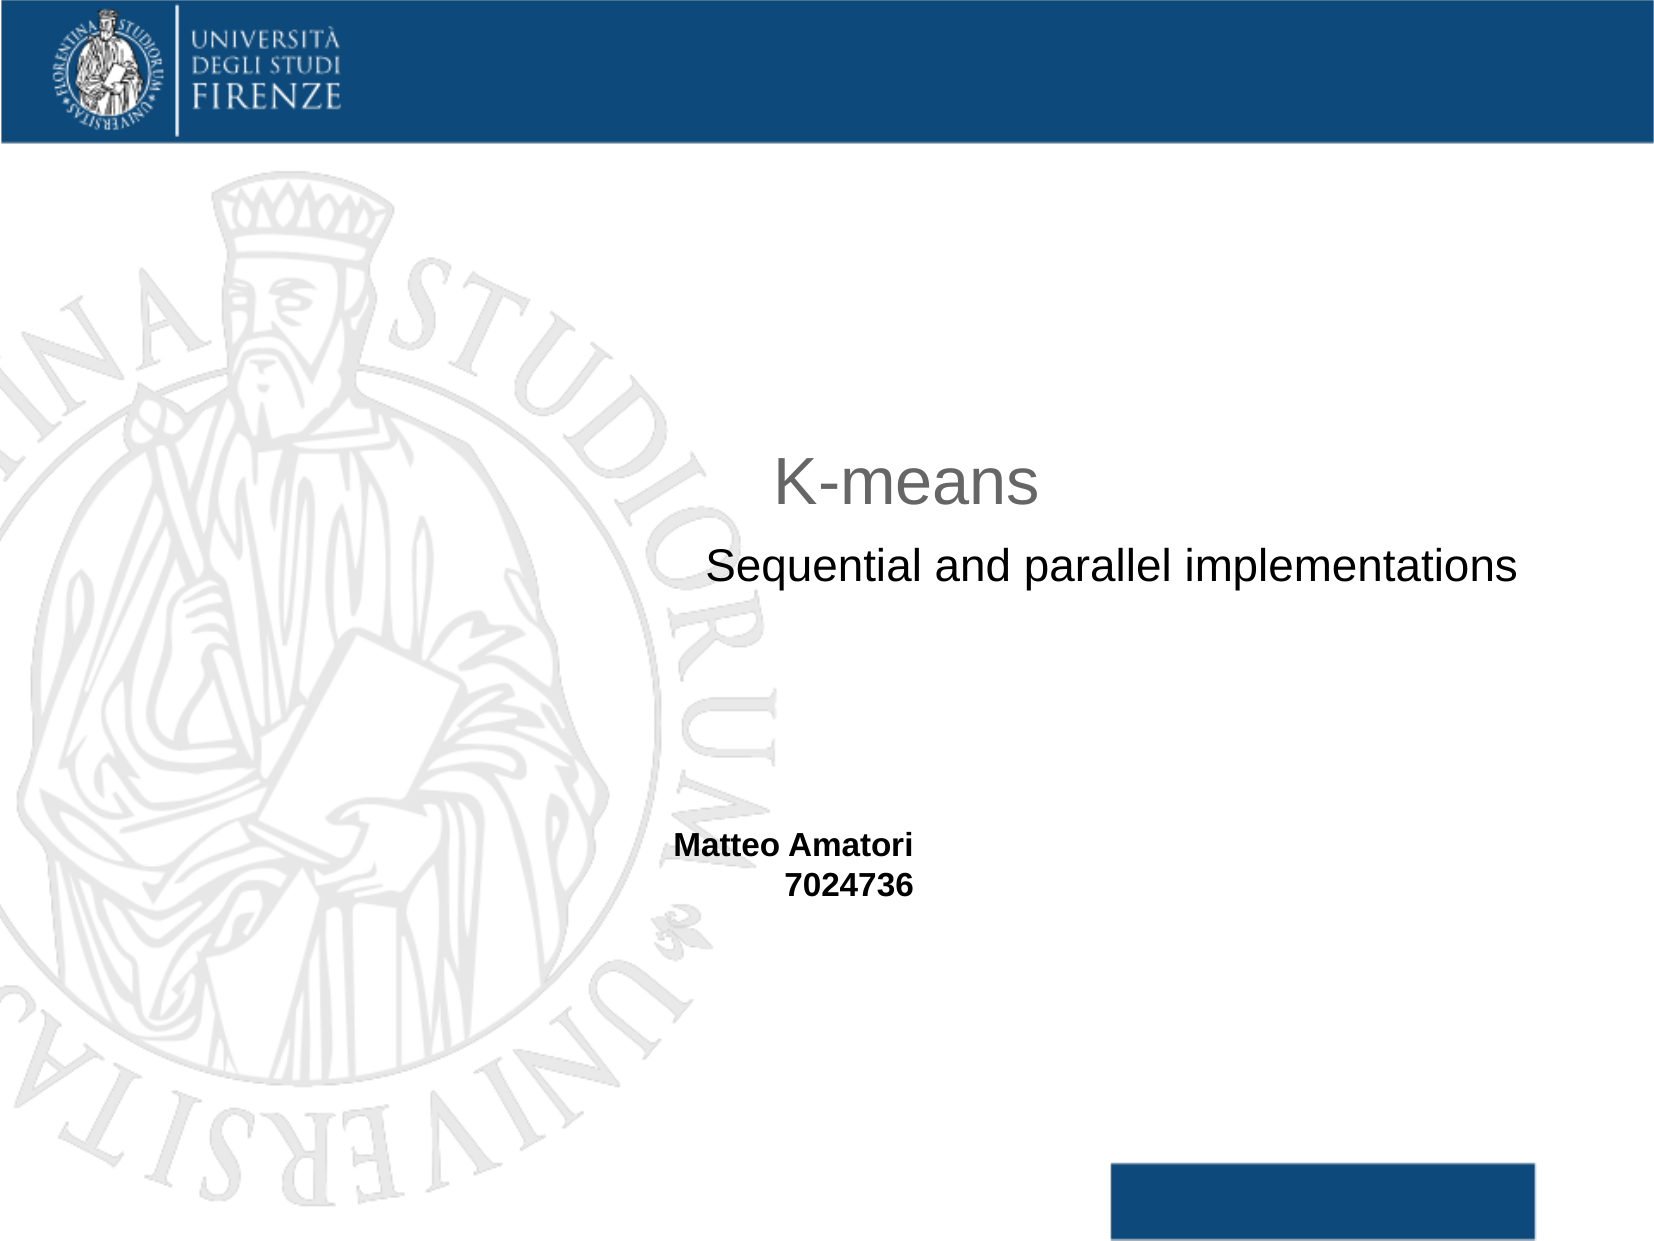

# K-means
Sequential and parallel implementations
Matteo Amatori
7024736
Firenze, 6 Febbraio 2020